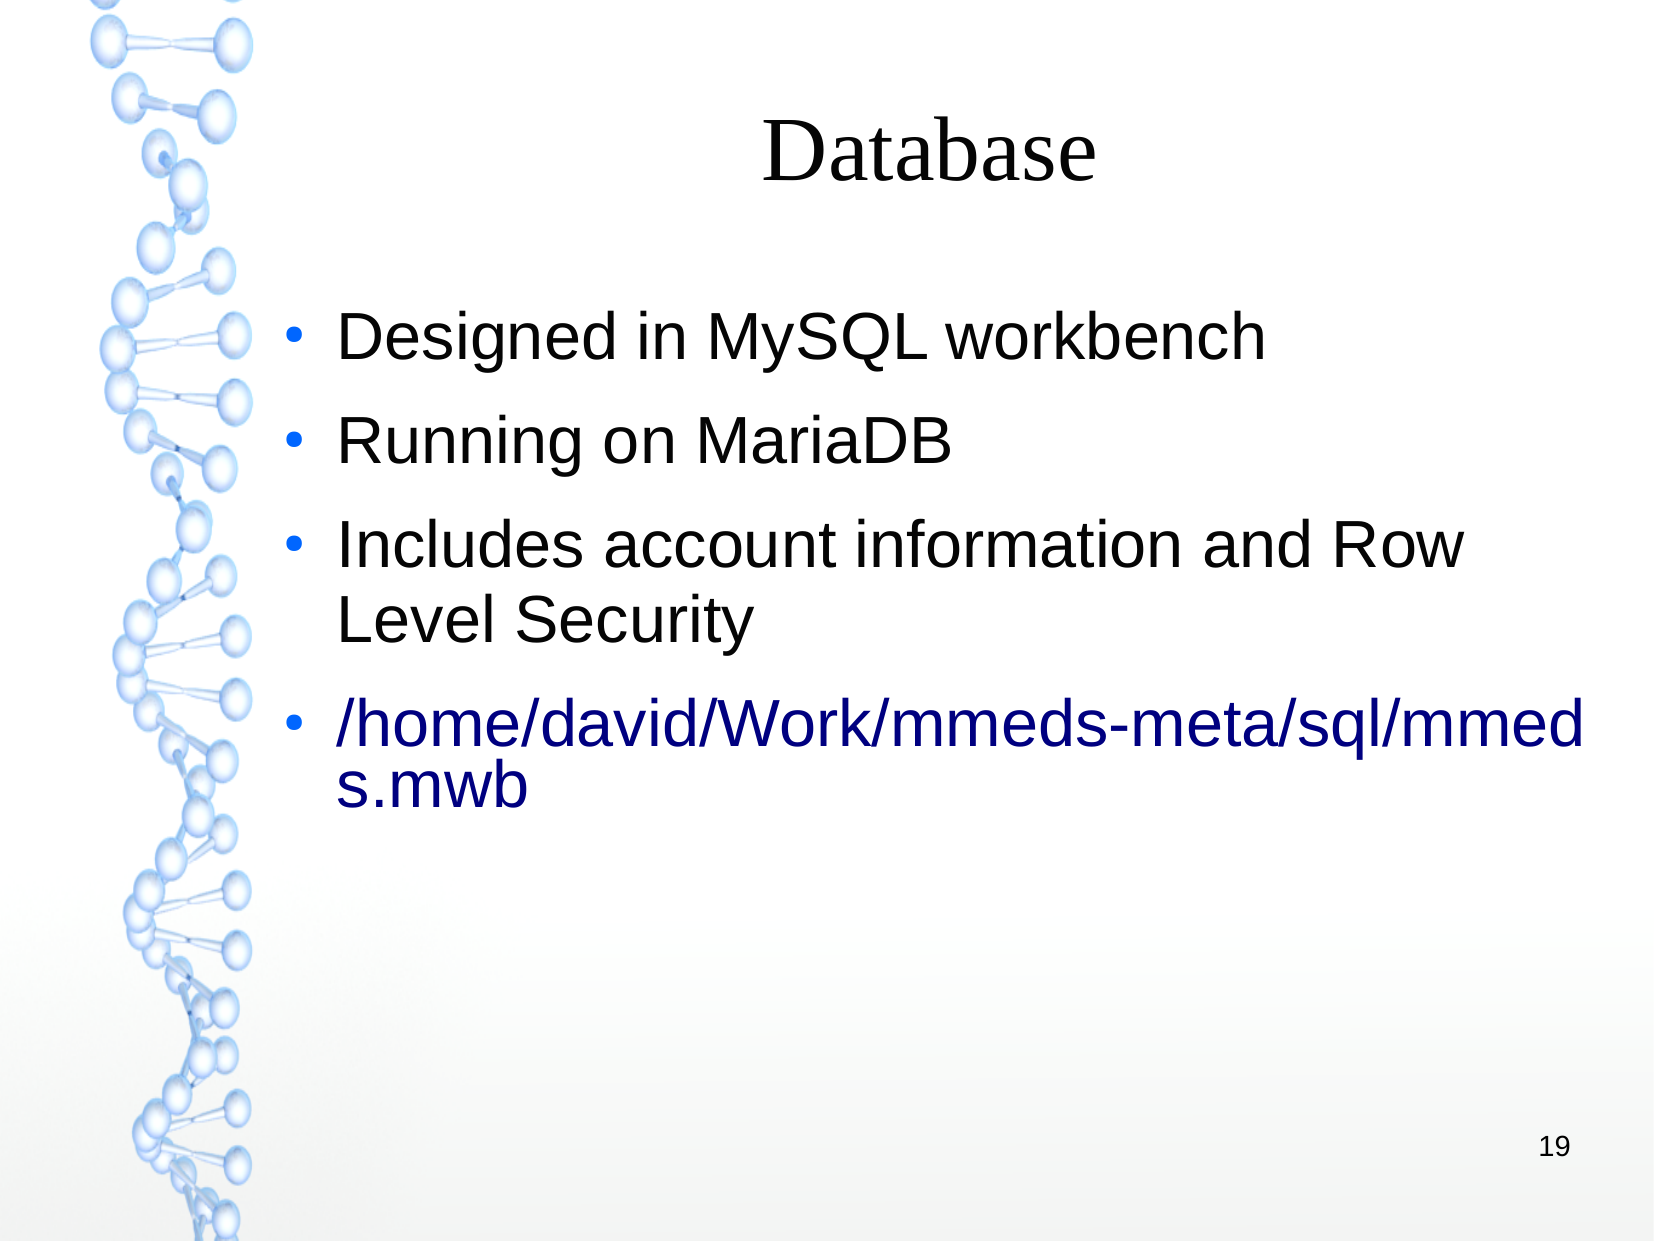

# Database
Designed in MySQL workbench
Running on MariaDB
Includes account information and Row Level Security
/home/david/Work/mmeds-meta/sql/mmeds.mwb
19